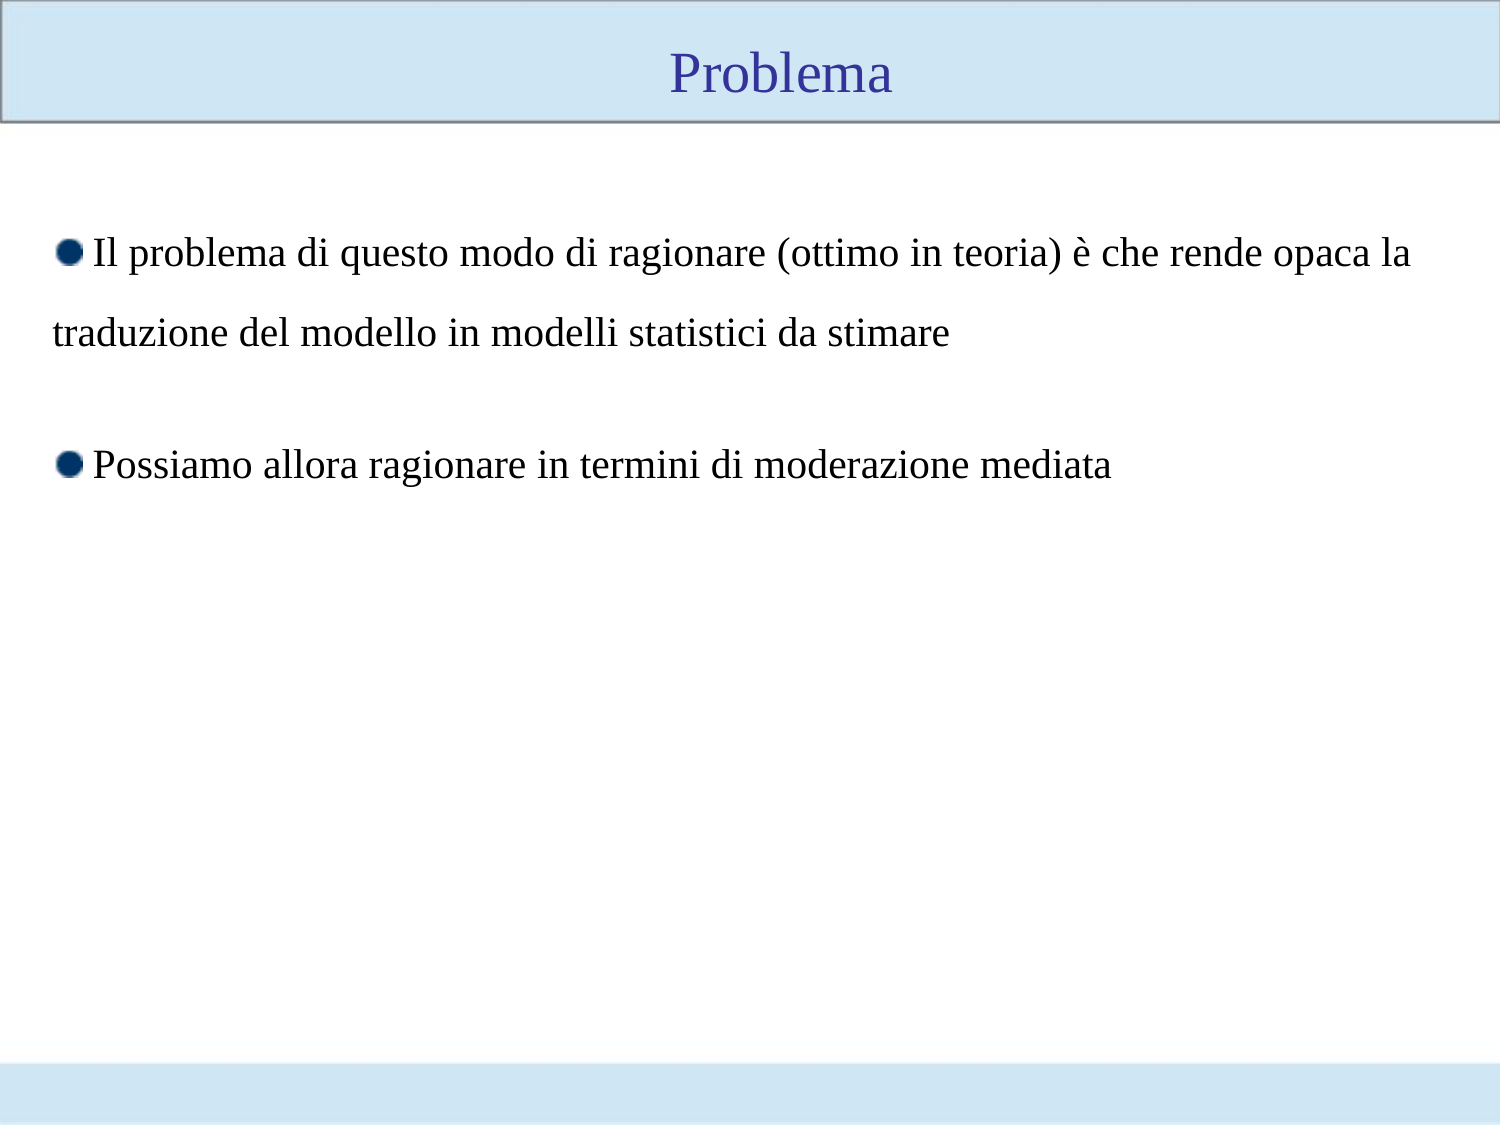

# Problema
 Il problema di questo modo di ragionare (ottimo in teoria) è che rende opaca la traduzione del modello in modelli statistici da stimare
 Possiamo allora ragionare in termini di moderazione mediata